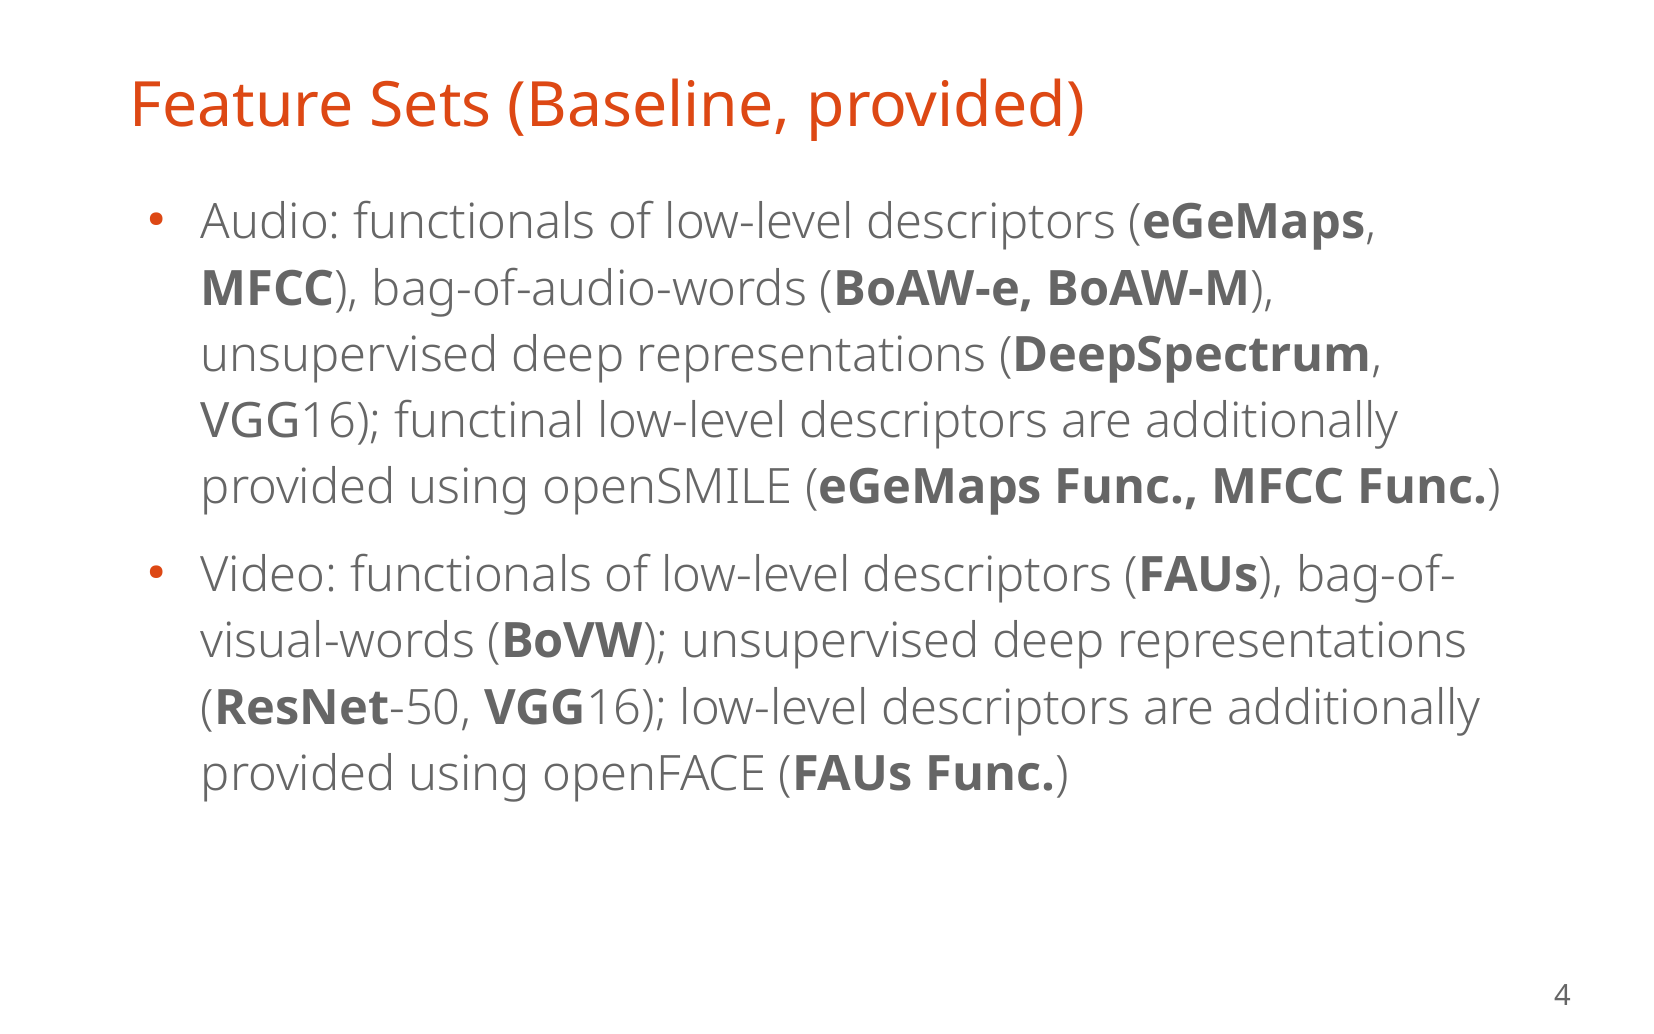

# Feature Sets (Baseline, provided)
Audio: functionals of low-level descriptors (eGeMaps, MFCC), bag-of-audio-words (BoAW-e, BoAW-M), unsupervised deep representations (DeepSpectrum, VGG16); functinal low-level descriptors are additionally provided using openSMILE (eGeMaps Func., MFCC Func.)
Video: functionals of low-level descriptors (FAUs), bag-of-visual-words (BoVW); unsupervised deep representations (ResNet-50, VGG16); low-level descriptors are additionally provided using openFACE (FAUs Func.)
4